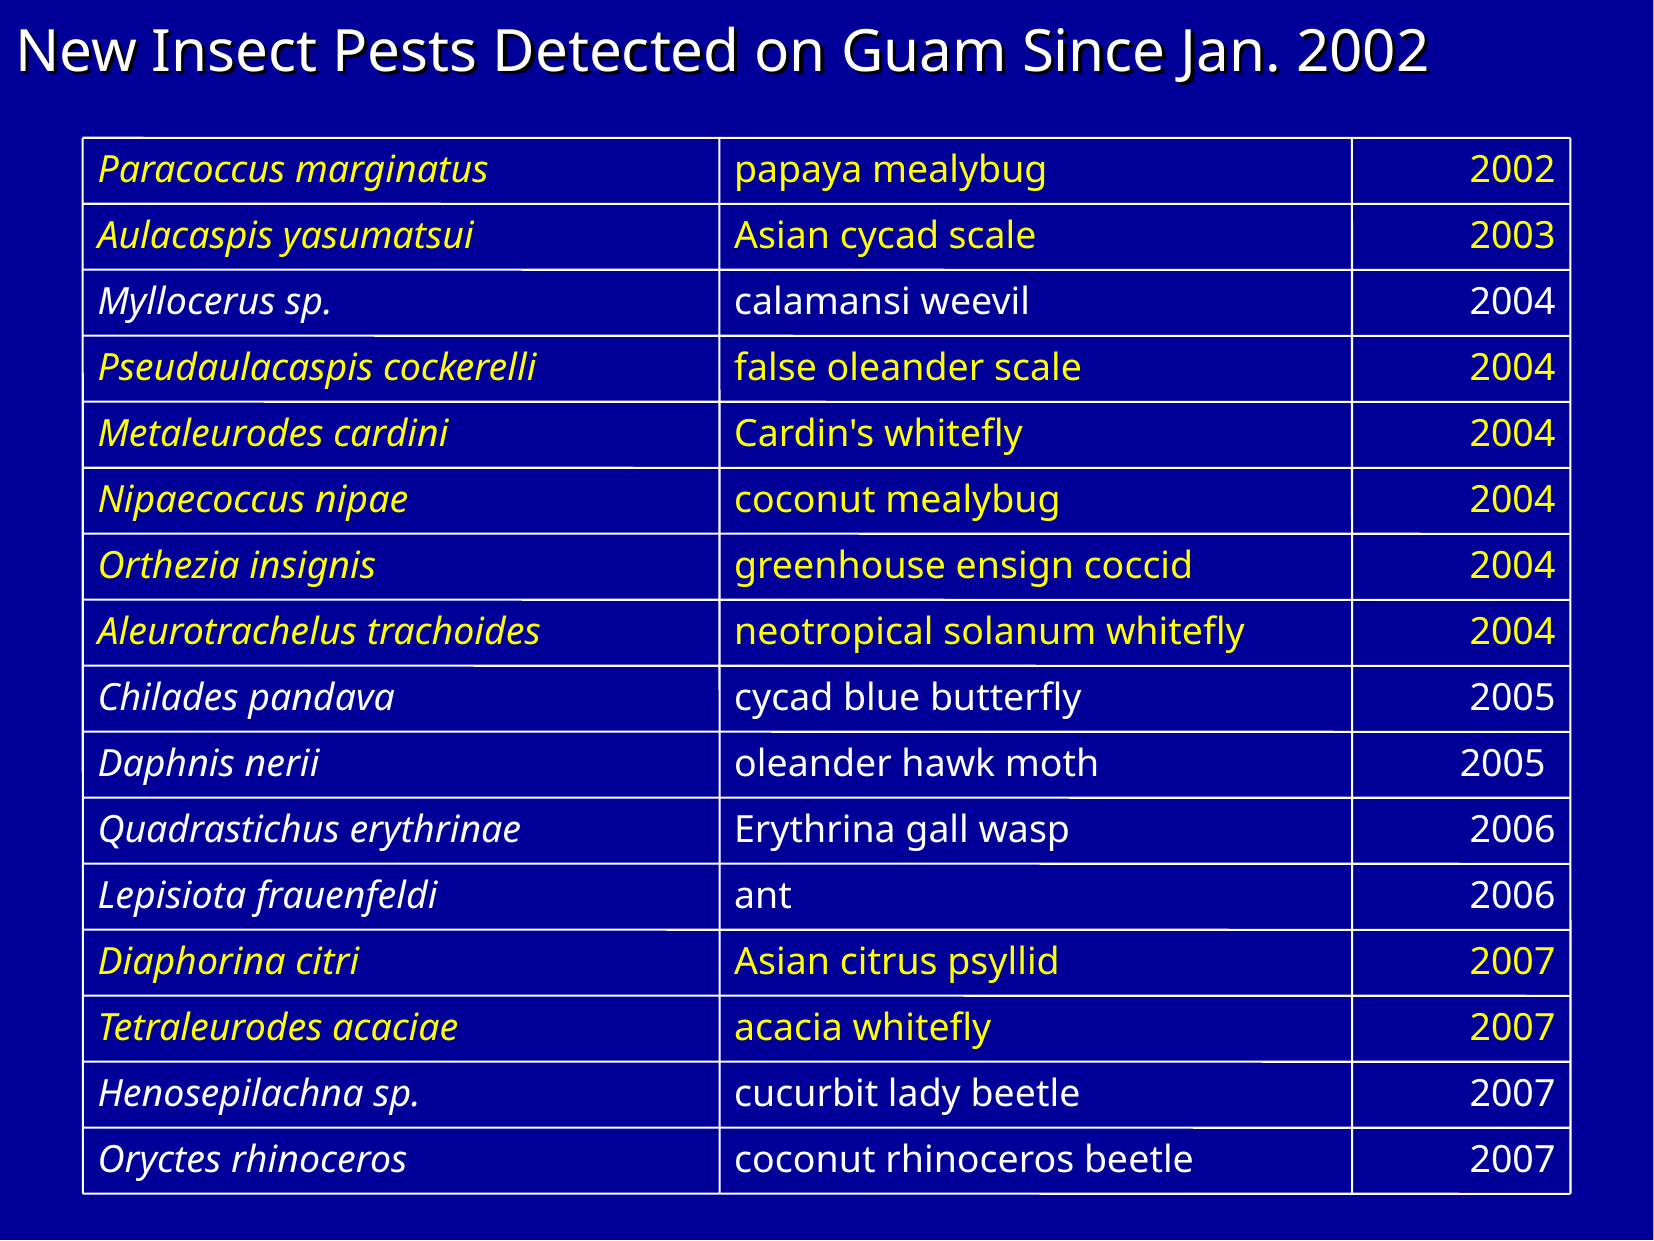

# New Insect Pests Detected on Guam Since Jan. 2002
Paracoccus marginatus
papaya mealybug
2002
Aulacaspis yasumatsui
Asian cycad scale
2003
Myllocerus sp.
calamansi weevil
2004
Pseudaulacaspis cockerelli
false oleander scale
2004
Metaleurodes cardini
Cardin's whitefly
2004
Nipaecoccus nipae
coconut mealybug
2004
Orthezia insignis
greenhouse ensign coccid
2004
Aleurotrachelus trachoides
neotropical solanum whitefly
2004
Chilades pandava
cycad blue butterfly
2005
Daphnis nerii
oleander hawk moth
2005
Quadrastichus erythrinae
Erythrina gall wasp
2006
Lepisiota frauenfeldi
ant
2006
Diaphorina citri
Asian citrus psyllid
2007
Tetraleurodes acaciae
acacia whitefly
2007
Henosepilachna sp.
cucurbit lady beetle
2007
Oryctes rhinoceros
coconut rhinoceros beetle
2007